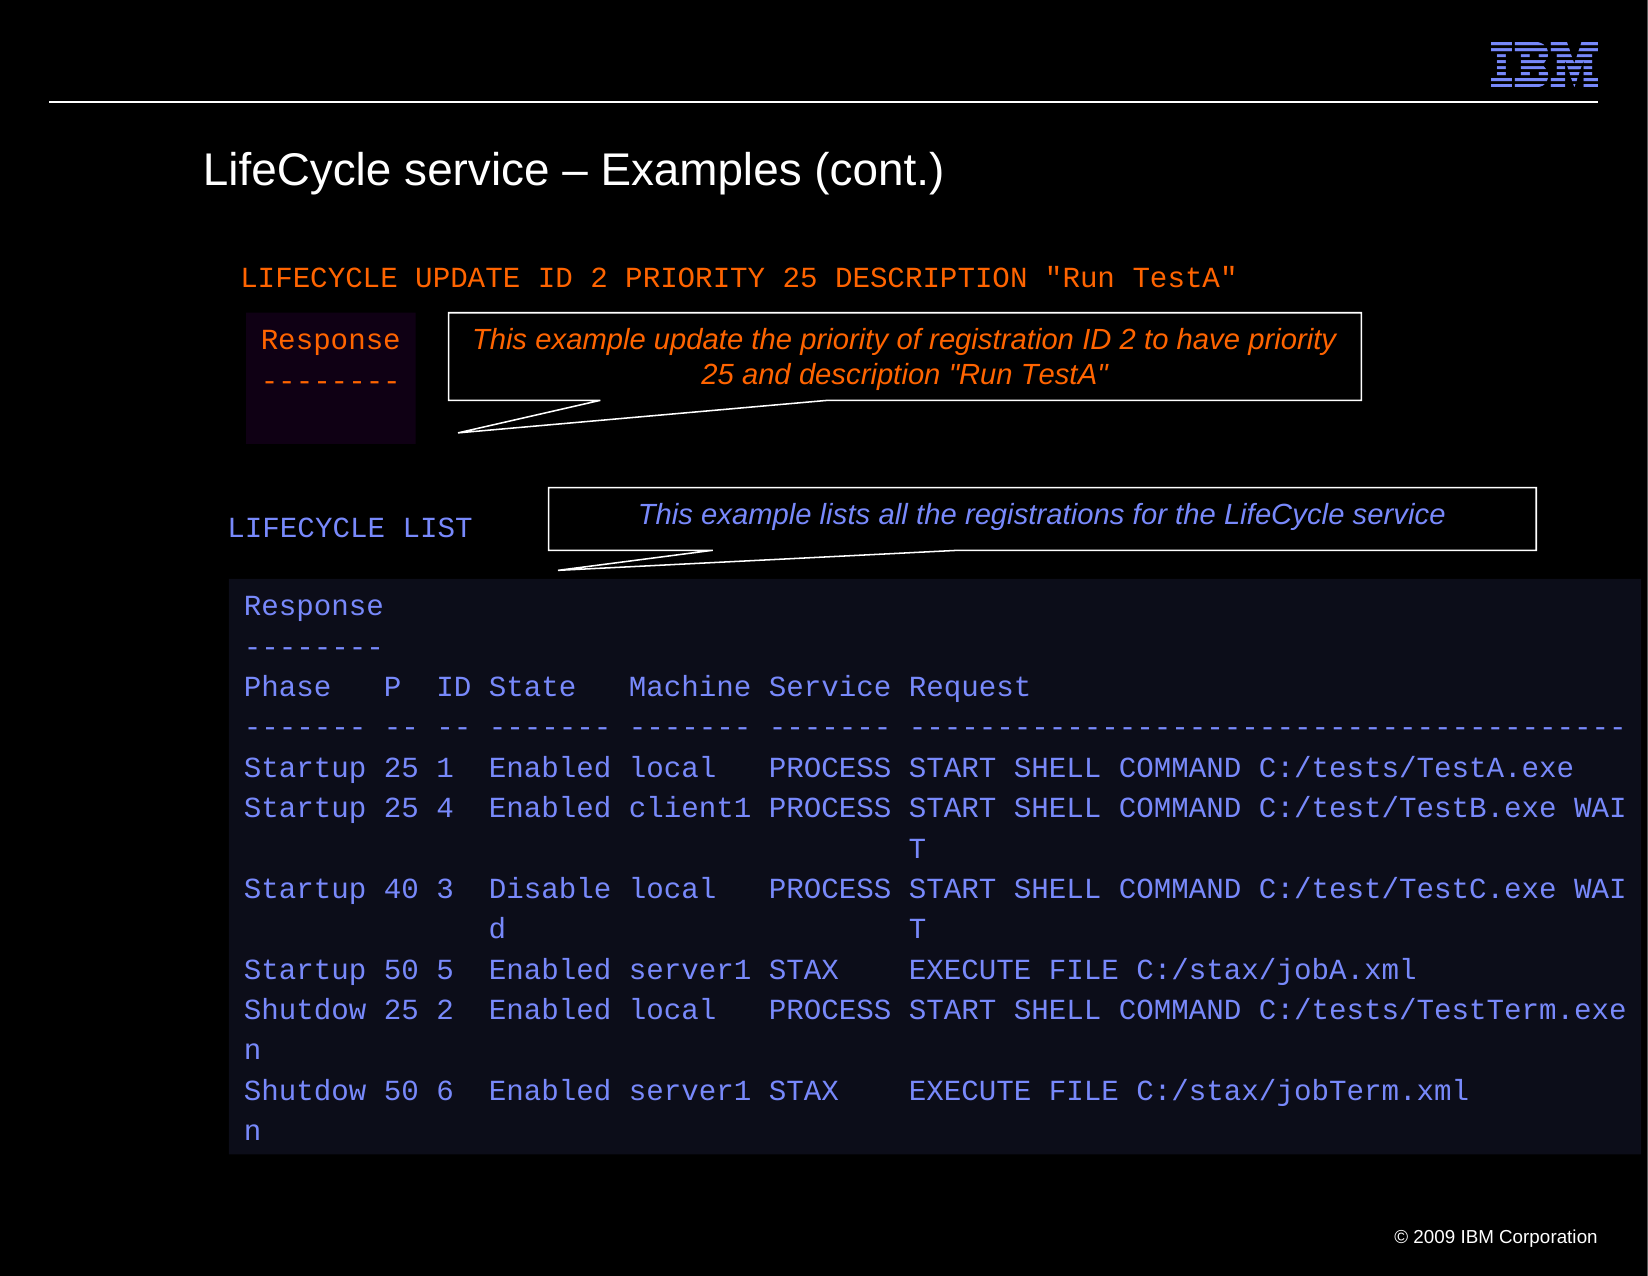

# LifeCycle service – Examples (cont.)
LIFECYCLE UPDATE ID 2 PRIORITY 25 DESCRIPTION "Run TestA"
Response
--------
This example update the priority of registration ID 2 to have priority 25 and description "Run TestA"
This example lists all the registrations for the LifeCycle service
LIFECYCLE LIST
Response
--------
Phase P ID State Machine Service Request
------- -- -- ------- ------- ------- -----------------------------------------
Startup 25 1 Enabled local PROCESS START SHELL COMMAND C:/tests/TestA.exe
Startup 25 4 Enabled client1 PROCESS START SHELL COMMAND C:/test/TestB.exe WAI
 T
Startup 40 3 Disable local PROCESS START SHELL COMMAND C:/test/TestC.exe WAI
 d T
Startup 50 5 Enabled server1 STAX EXECUTE FILE C:/stax/jobA.xml
Shutdow 25 2 Enabled local PROCESS START SHELL COMMAND C:/tests/TestTerm.exe
n
Shutdow 50 6 Enabled server1 STAX EXECUTE FILE C:/stax/jobTerm.xml
n